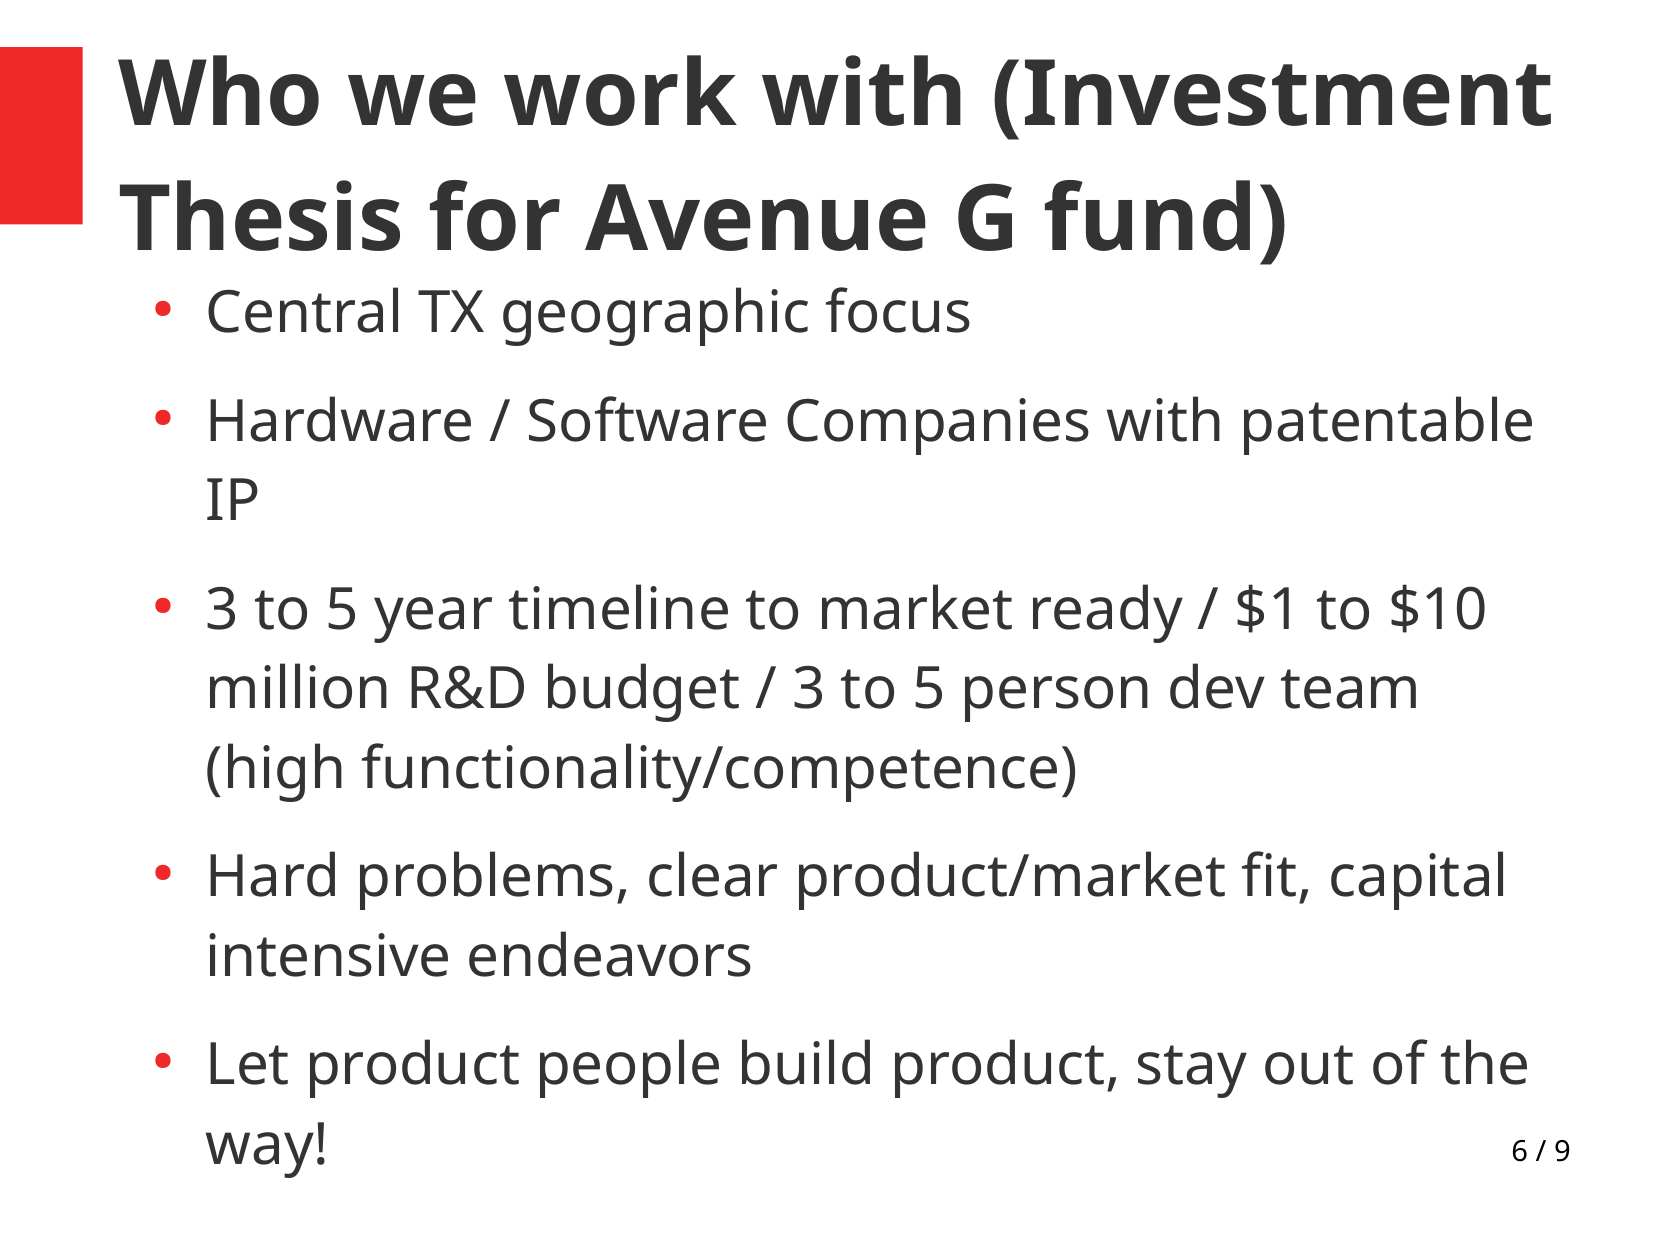

# Who we work with (Investment Thesis for Avenue G fund)
Central TX geographic focus
Hardware / Software Companies with patentable IP
3 to 5 year timeline to market ready / $1 to $10 million R&D budget / 3 to 5 person dev team (high functionality/competence)
Hard problems, clear product/market fit, capital intensive endeavors
Let product people build product, stay out of the way!
6